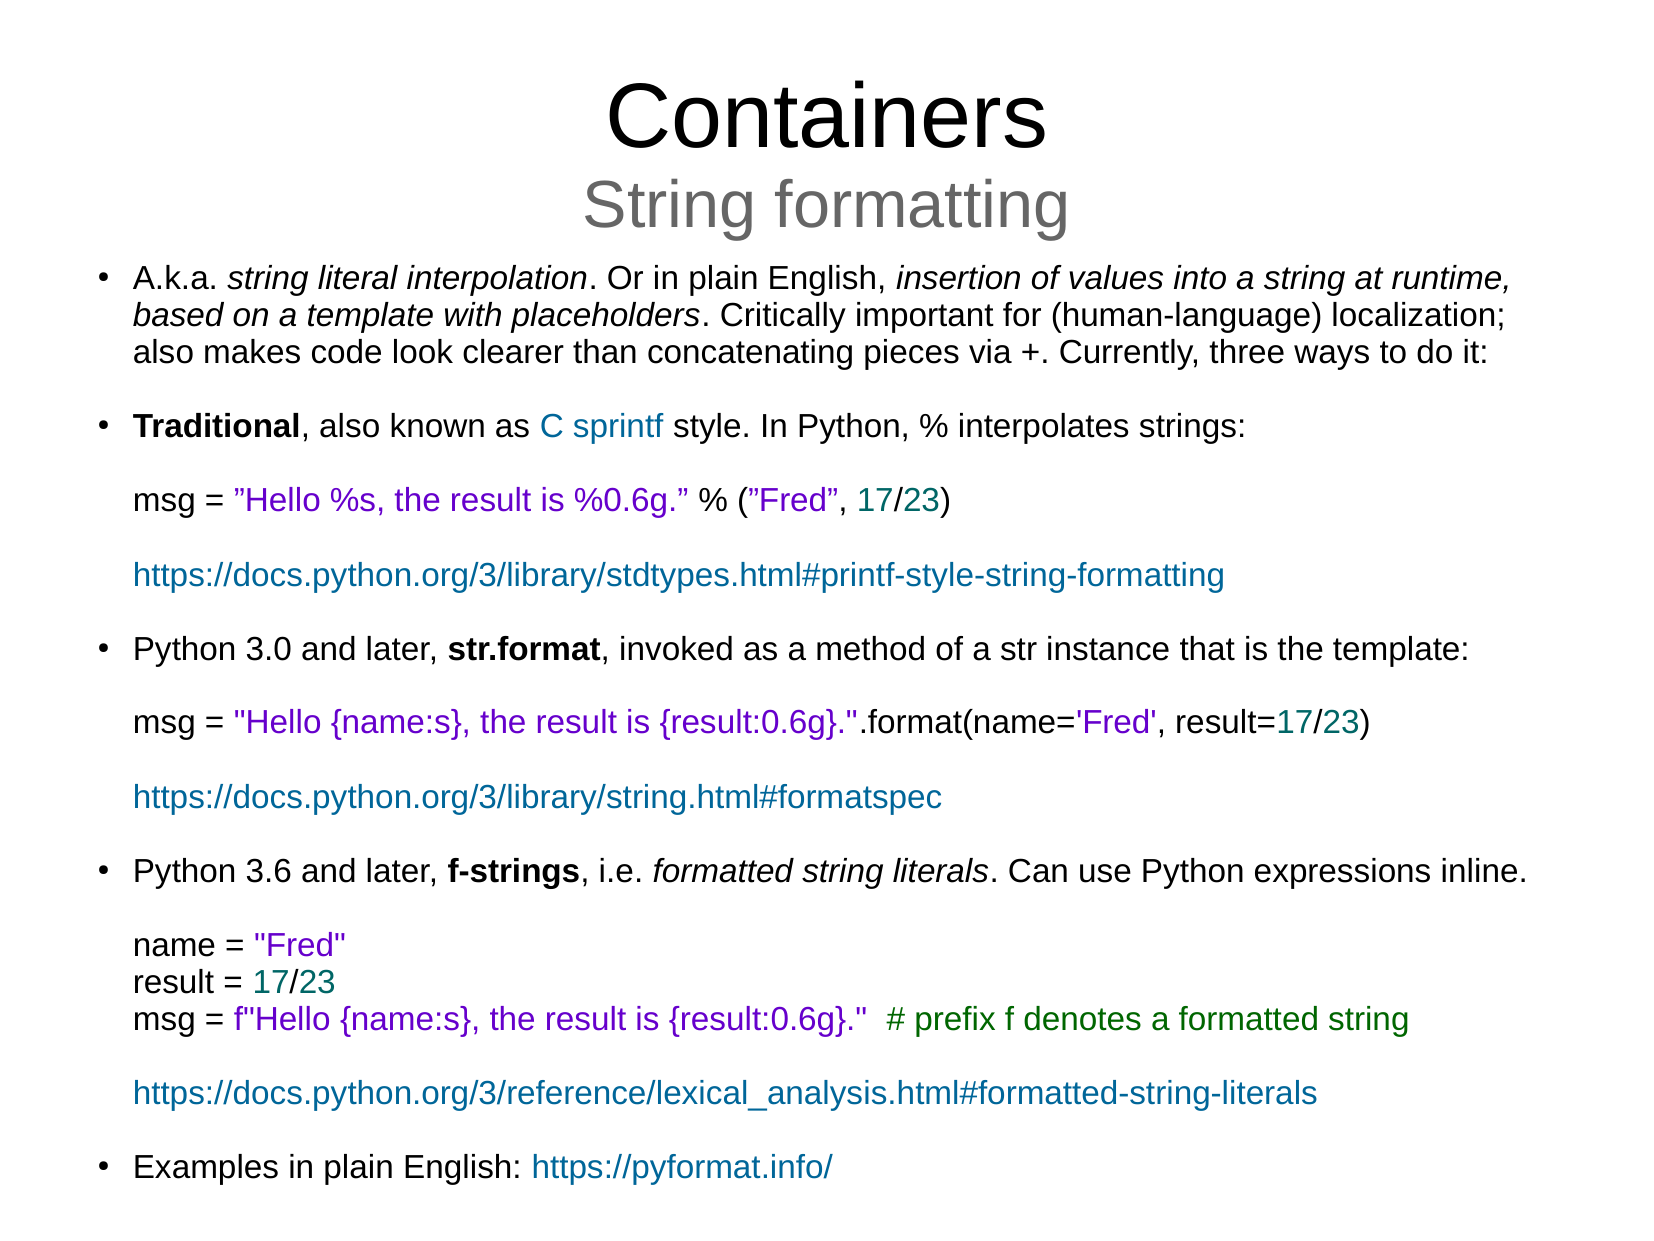

# Containers String formatting
A.k.a. string literal interpolation. Or in plain English, insertion of values into a string at runtime, based on a template with placeholders. Critically important for (human-language) localization; also makes code look clearer than concatenating pieces via +. Currently, three ways to do it:
Traditional, also known as C sprintf style. In Python, % interpolates strings:
msg = ”Hello %s, the result is %0.6g.” % (”Fred”, 17/23)
https://docs.python.org/3/library/stdtypes.html#printf-style-string-formatting
Python 3.0 and later, str.format, invoked as a method of a str instance that is the template:
msg = "Hello {name:s}, the result is {result:0.6g}.".format(name='Fred', result=17/23)
https://docs.python.org/3/library/string.html#formatspec
Python 3.6 and later, f-strings, i.e. formatted string literals. Can use Python expressions inline.
name = "Fred"
result = 17/23
msg = f"Hello {name:s}, the result is {result:0.6g}." # prefix f denotes a formatted string
https://docs.python.org/3/reference/lexical_analysis.html#formatted-string-literals
Examples in plain English: https://pyformat.info/